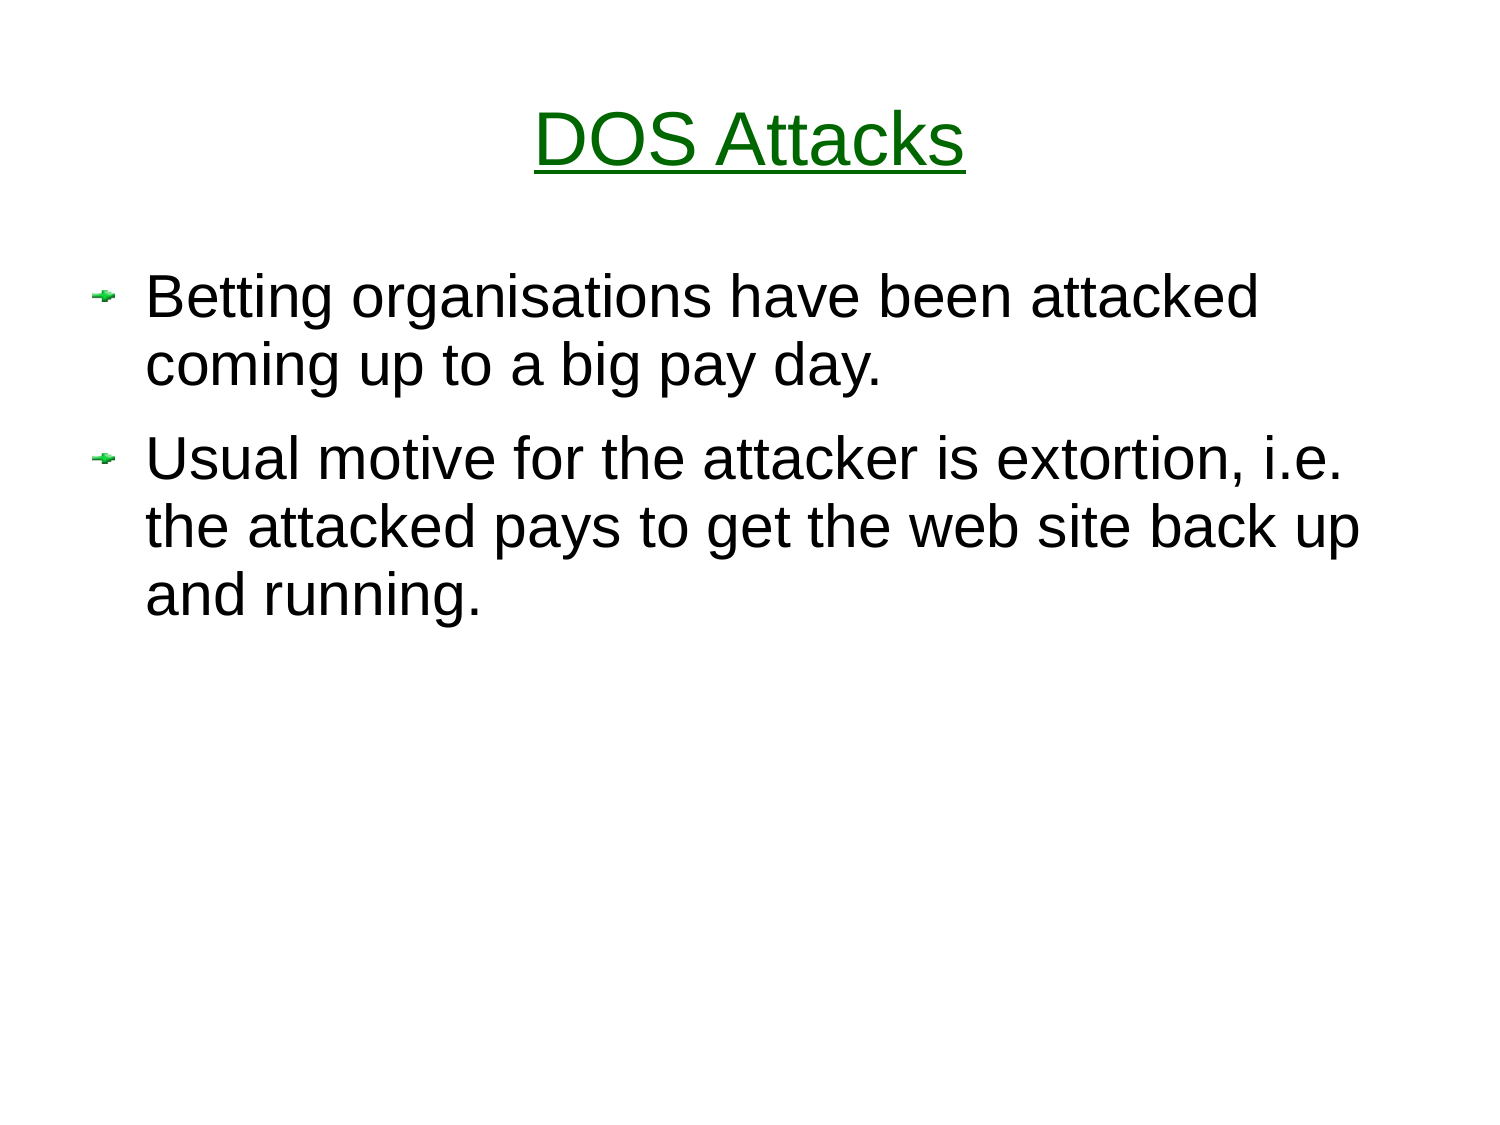

# DOS Attacks
Betting organisations have been attacked coming up to a big pay day.
Usual motive for the attacker is extortion, i.e. the attacked pays to get the web site back up and running.